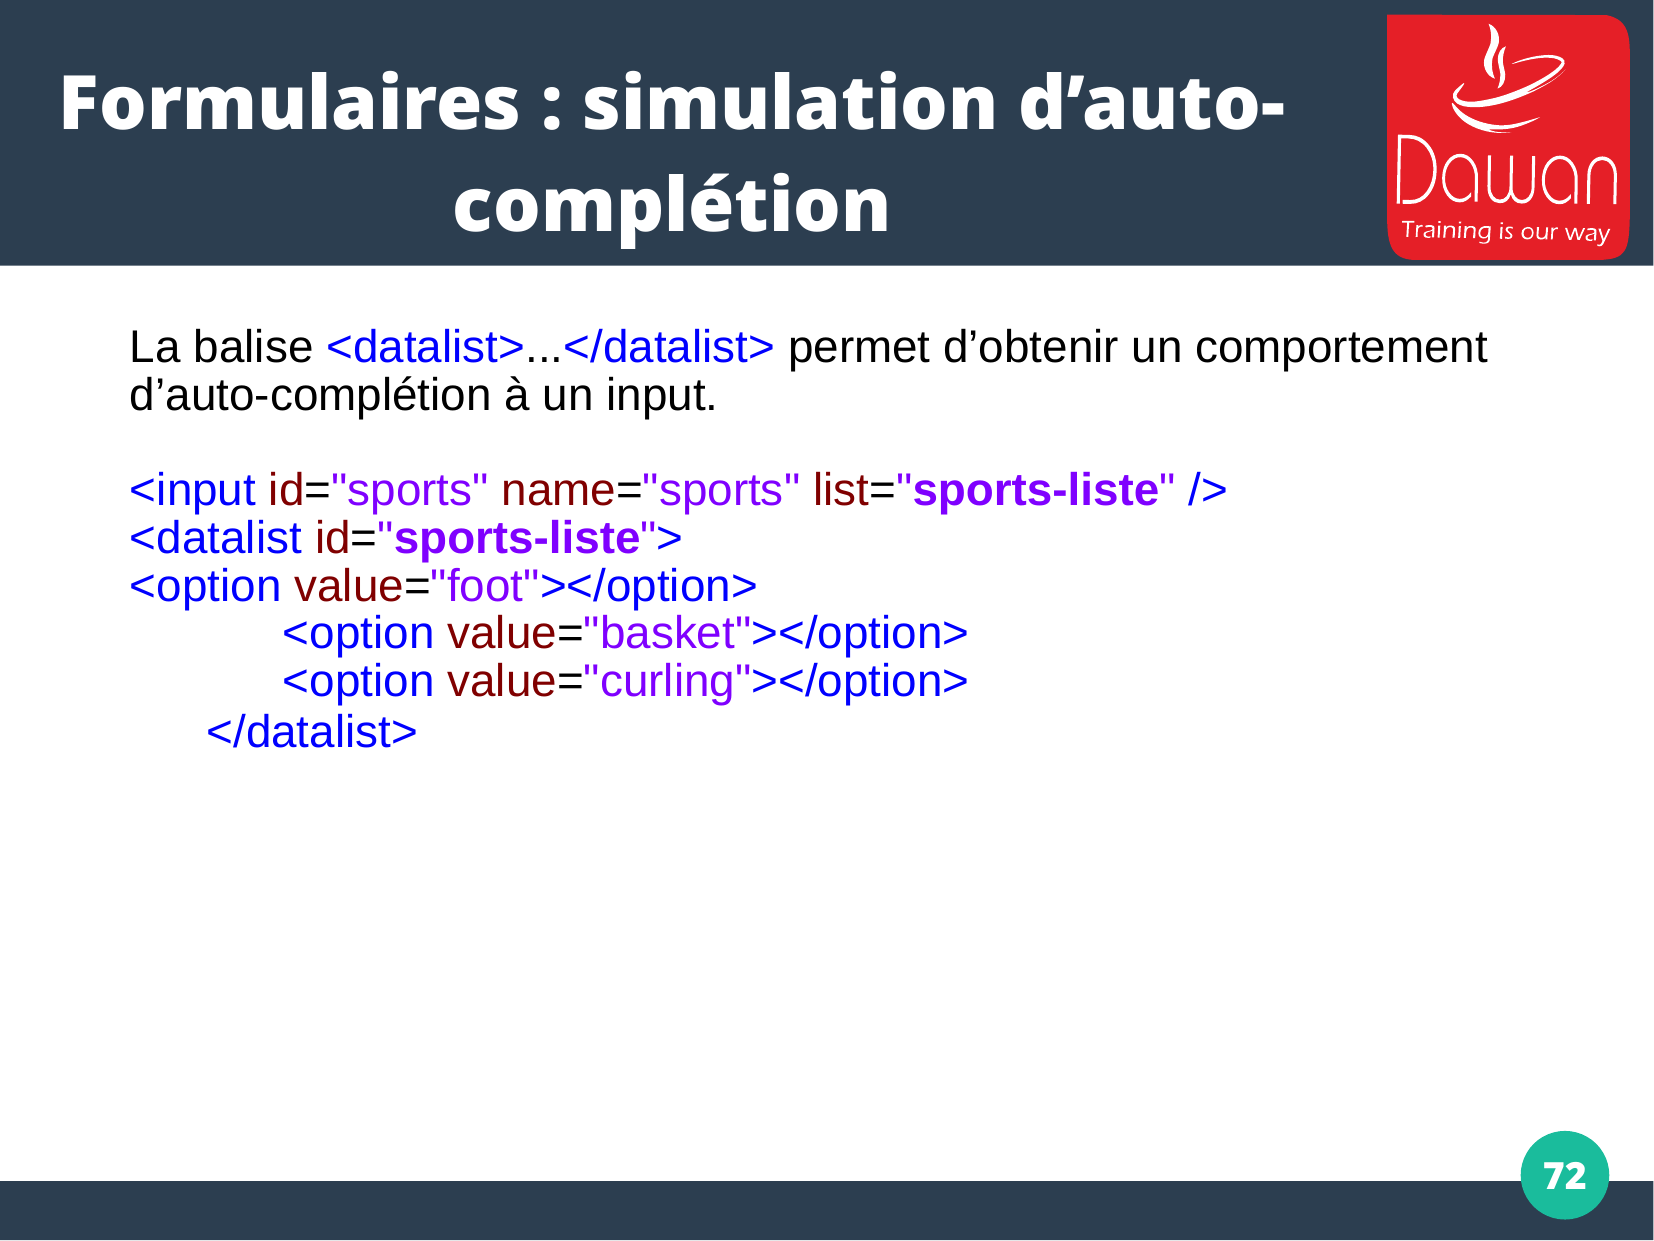

# Formulaires : simulation d’auto-complétion
La balise <datalist>...</datalist> permet d’obtenir un comportement d’auto-complétion à un input.
<input id="sports" name="sports" list="sports-liste" />
<datalist id="sports-liste">
<option value="foot"></option>
 <option value="basket"></option>
 <option value="curling"></option>
 </datalist>
72